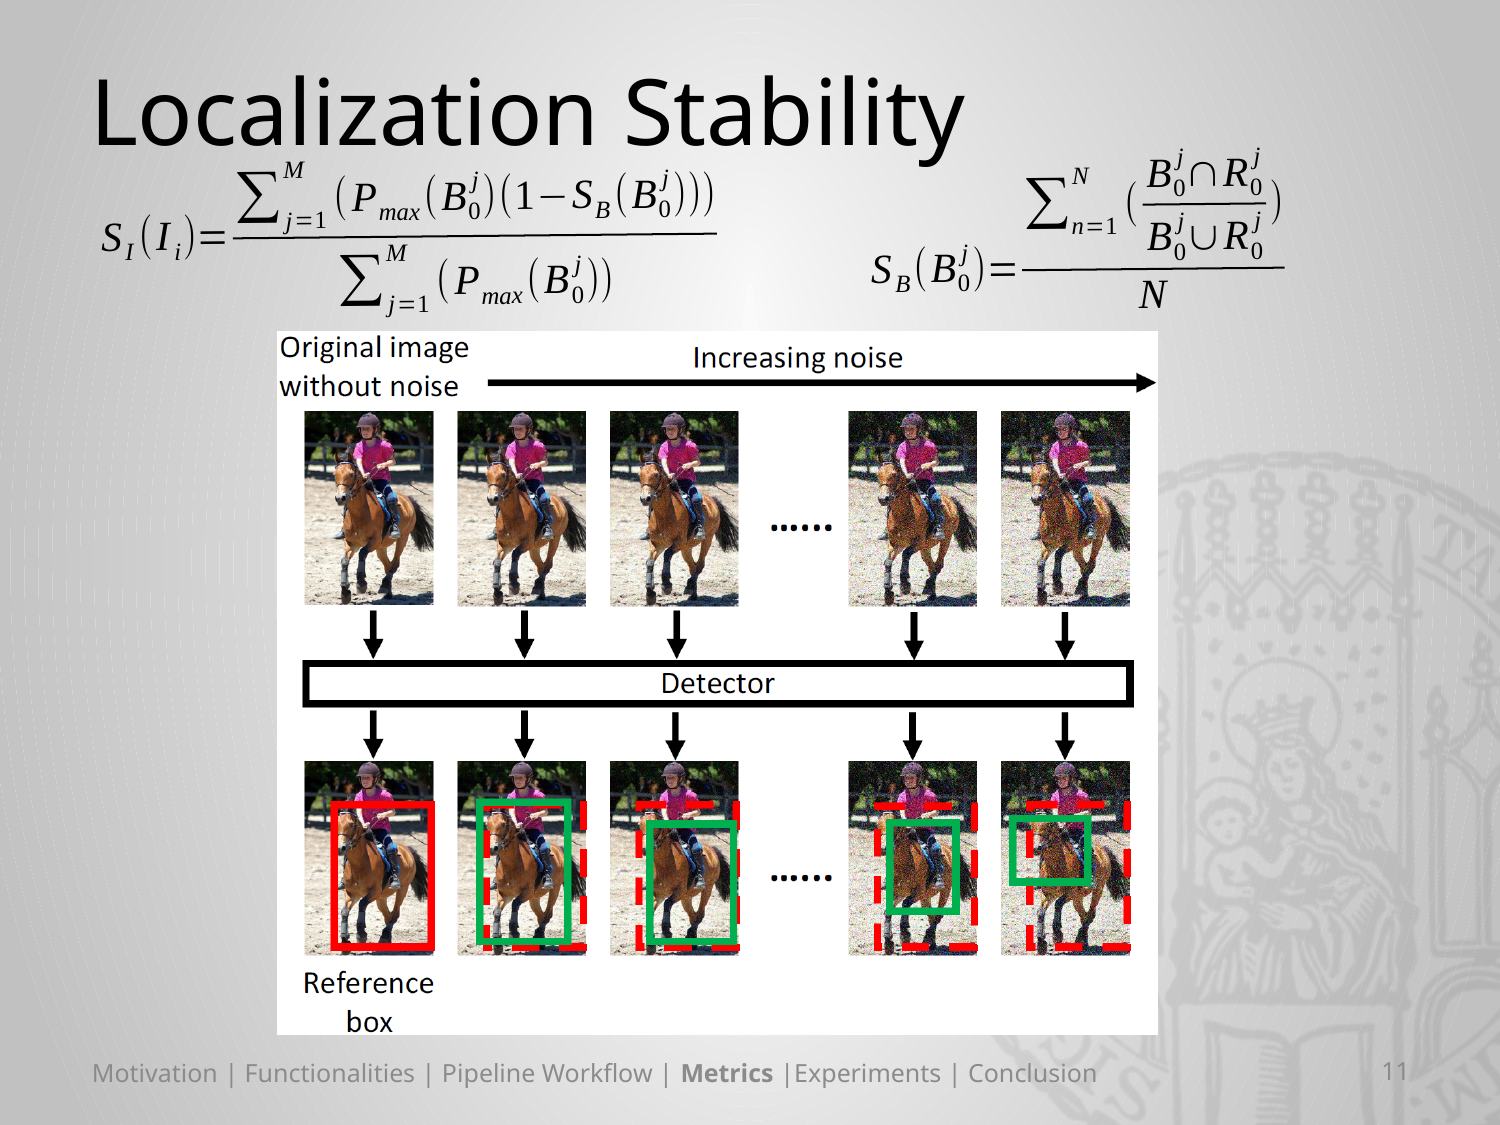

# Localization Stability
Motivation | Functionalities | Pipeline Workflow | Metrics |Experiments | Conclusion